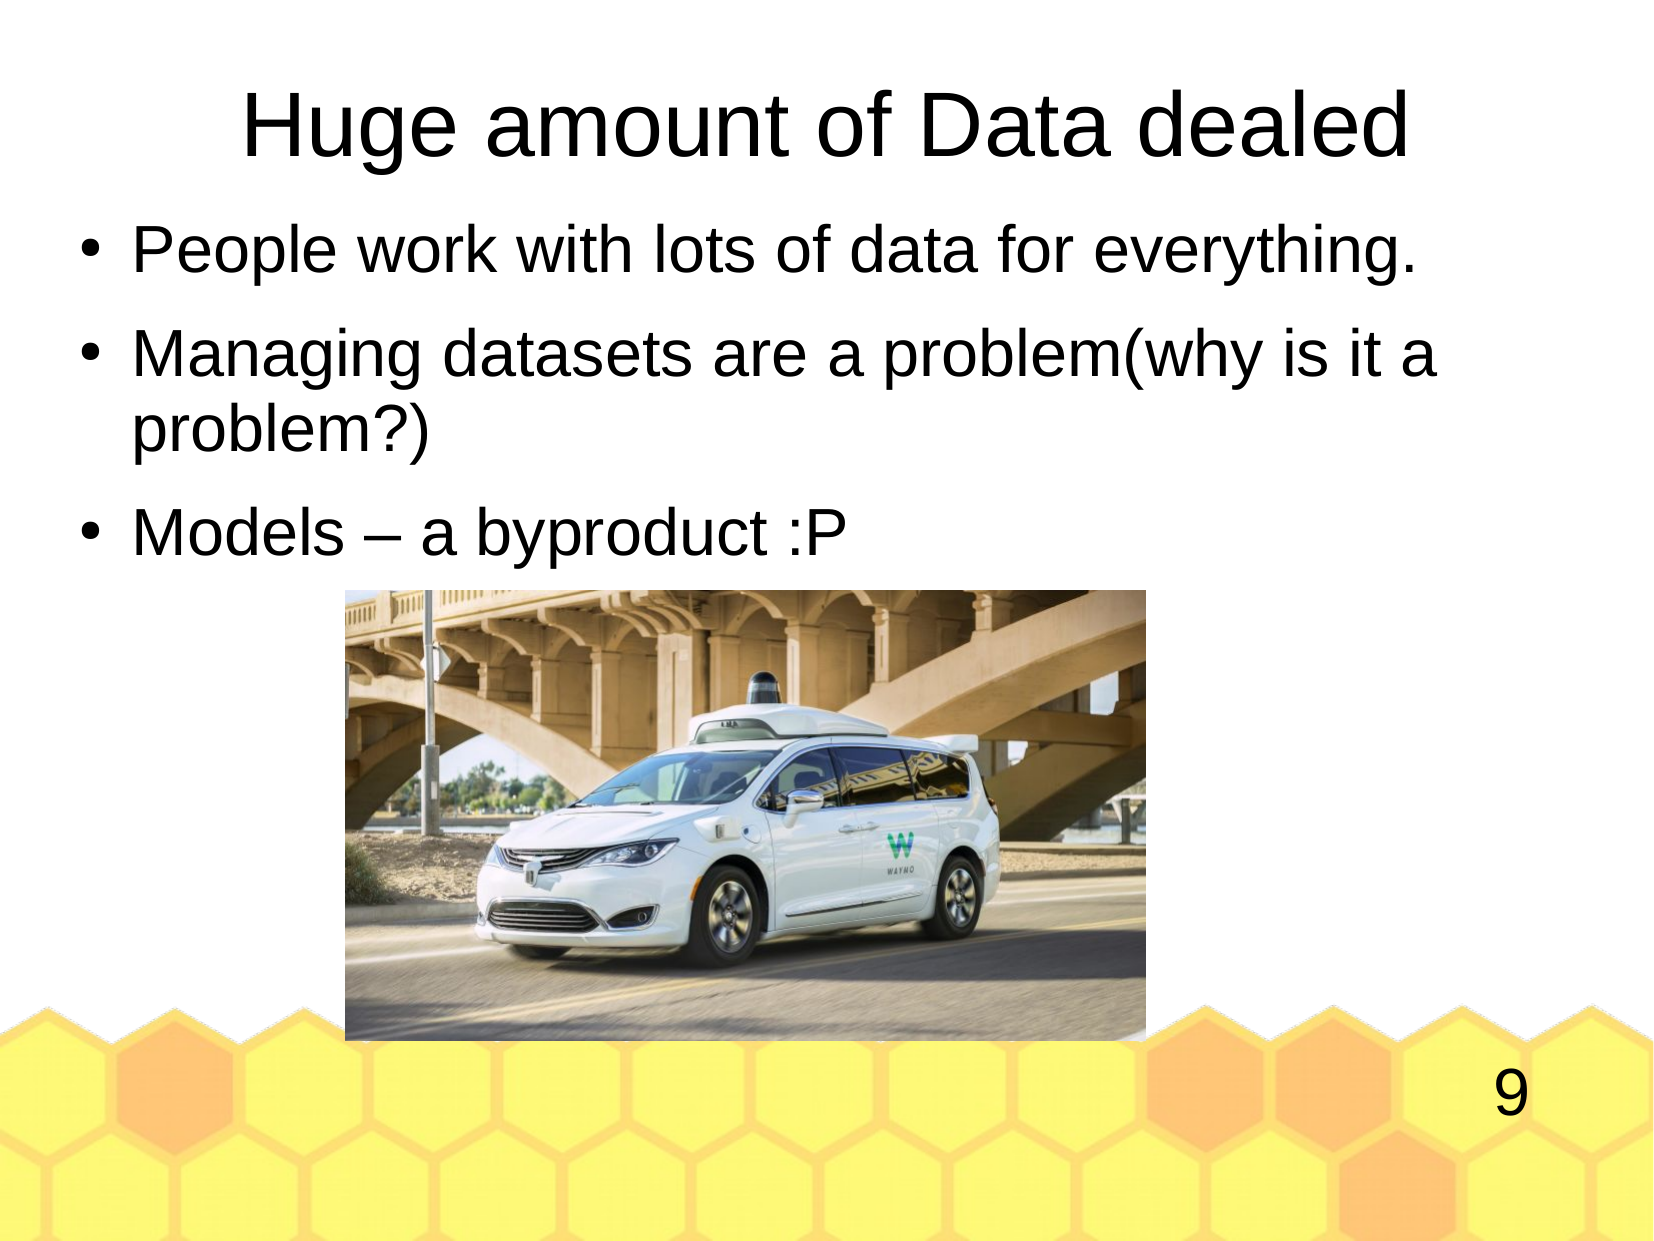

# Huge amount of Data dealed
People work with lots of data for everything.
Managing datasets are a problem(why is it a problem?)
Models – a byproduct :P
9